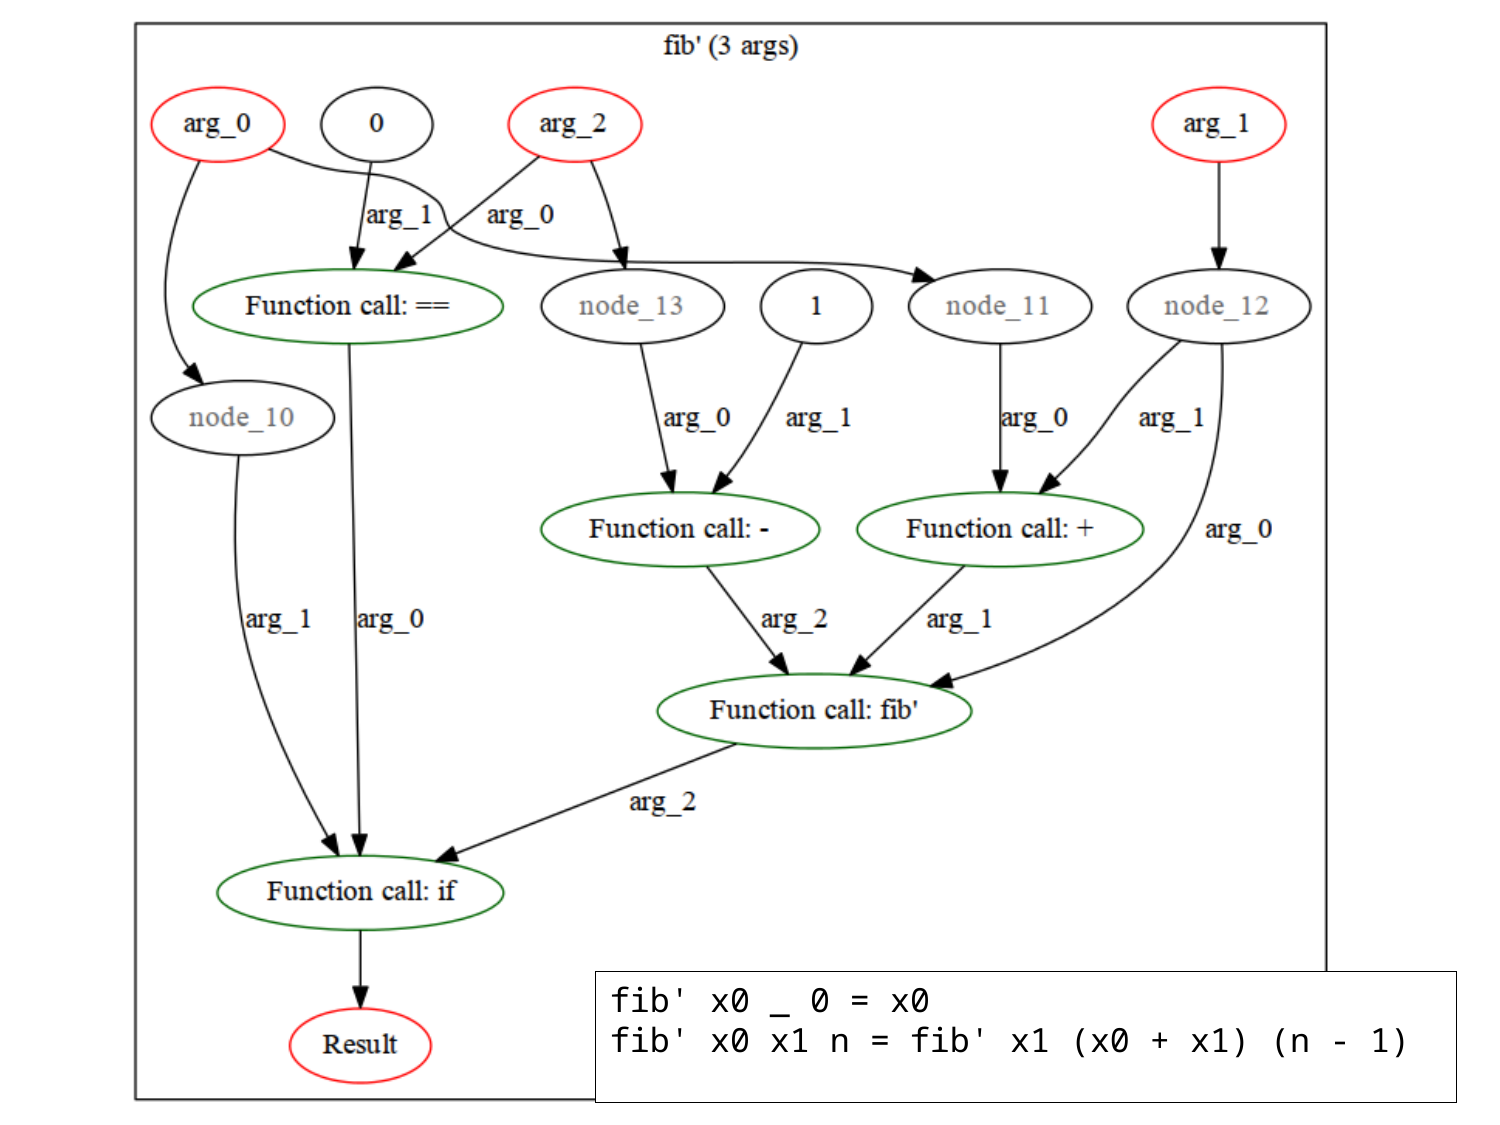

# Example – Recursive Function
fib' x0 _ 0 = x0
fib' x0 x1 n = fib' x1 (x0 + x1) (n - 1)